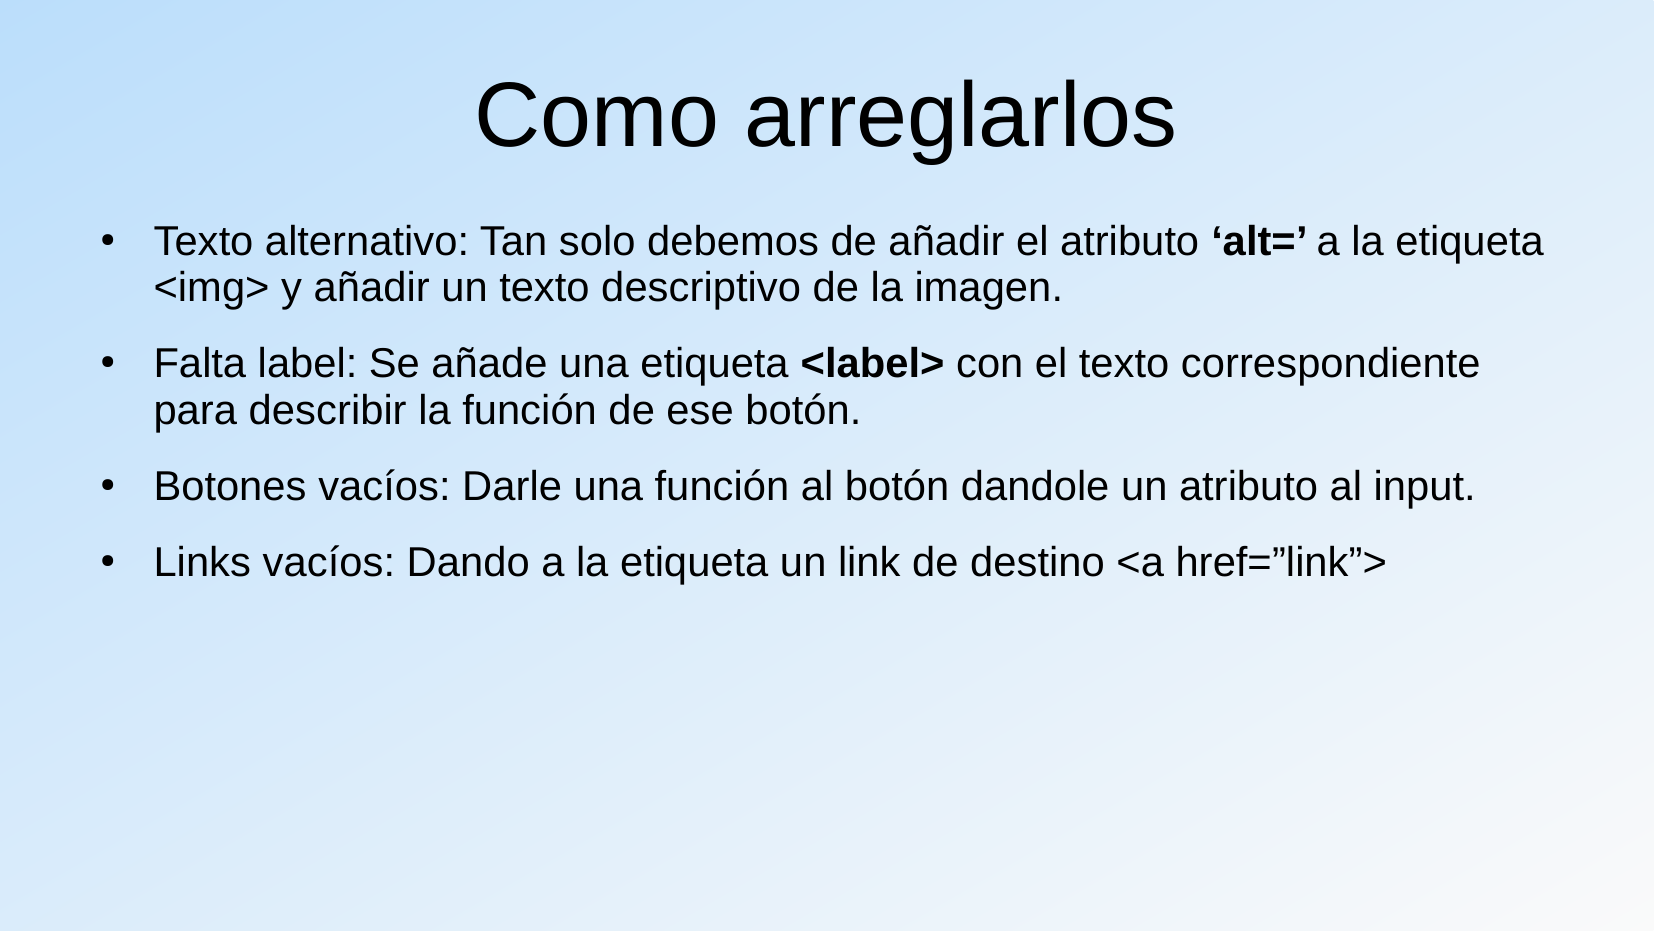

# Como arreglarlos
Texto alternativo: Tan solo debemos de añadir el atributo ‘alt=’ a la etiqueta <img> y añadir un texto descriptivo de la imagen.
Falta label: Se añade una etiqueta <label> con el texto correspondiente para describir la función de ese botón.
Botones vacíos: Darle una función al botón dandole un atributo al input.
Links vacíos: Dando a la etiqueta un link de destino <a href=”link”>